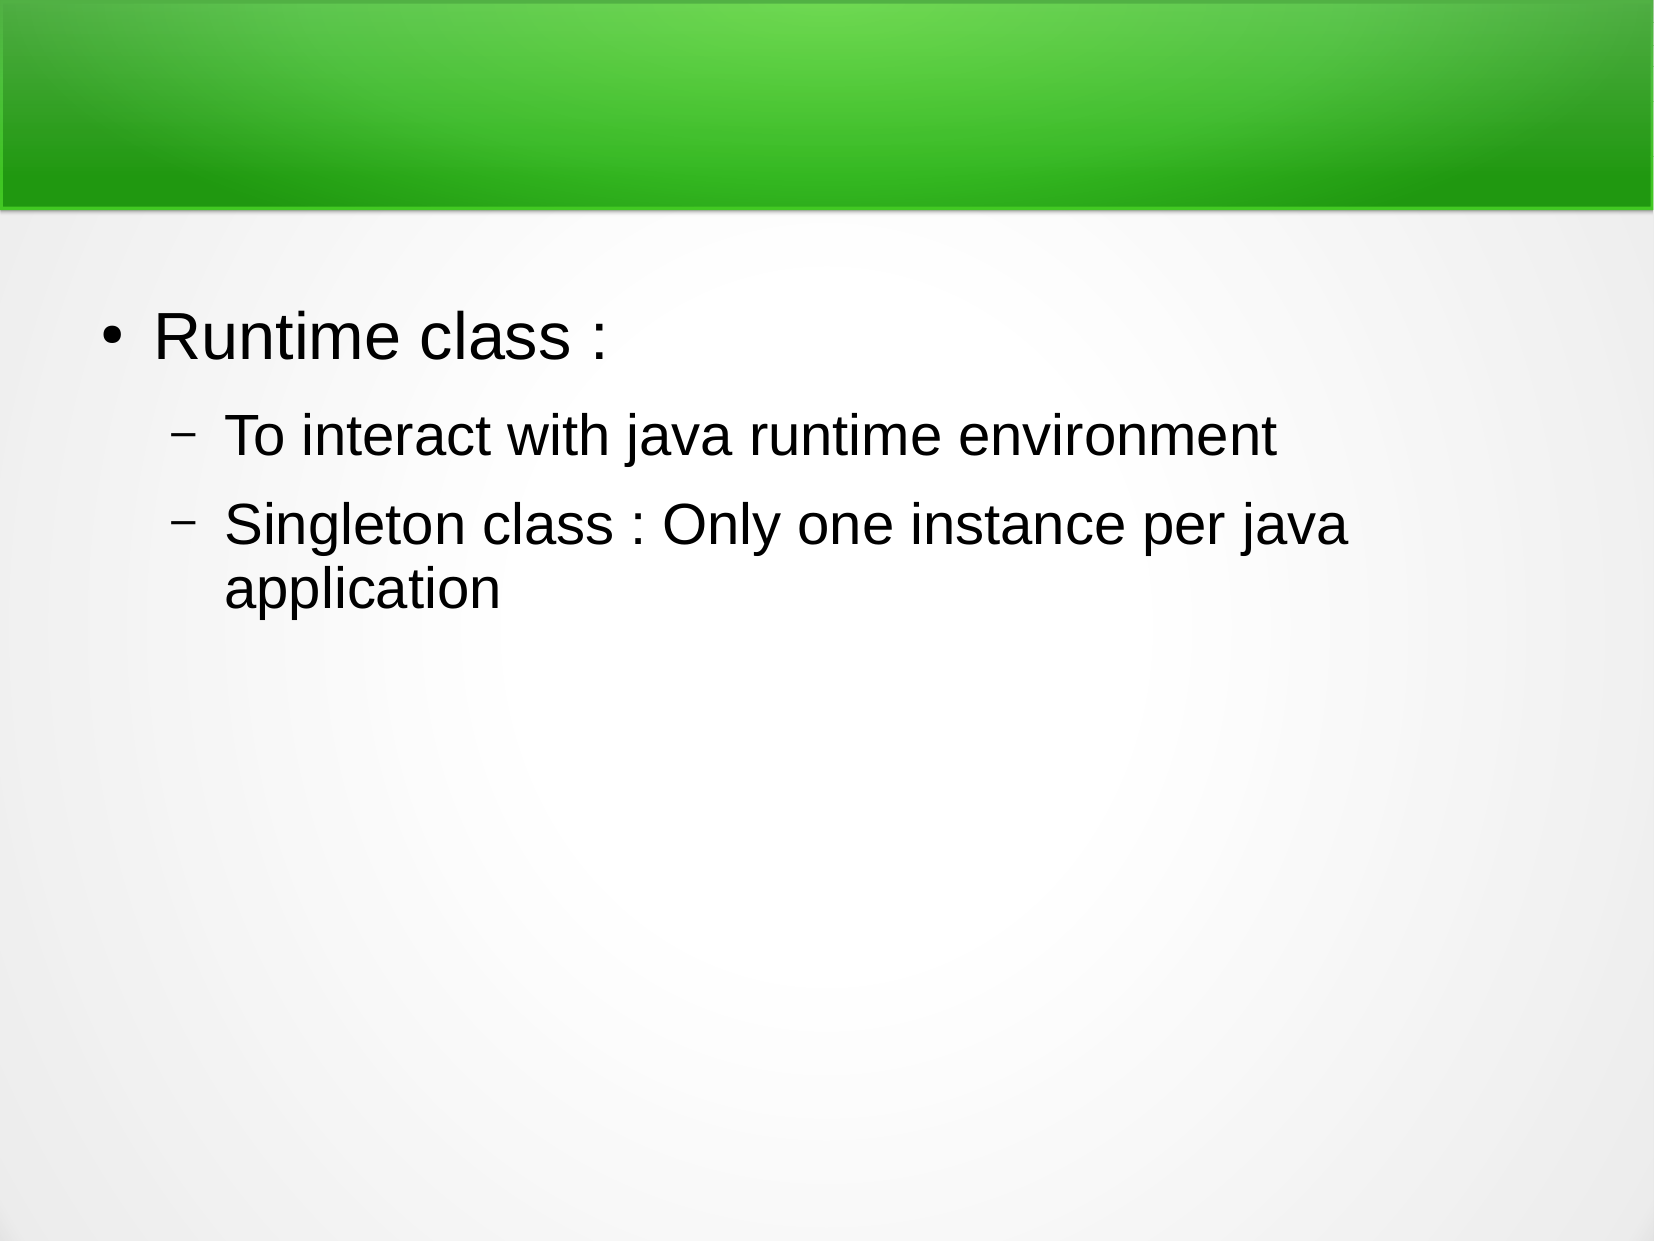

#
Runtime class :
To interact with java runtime environment
Singleton class : Only one instance per java application